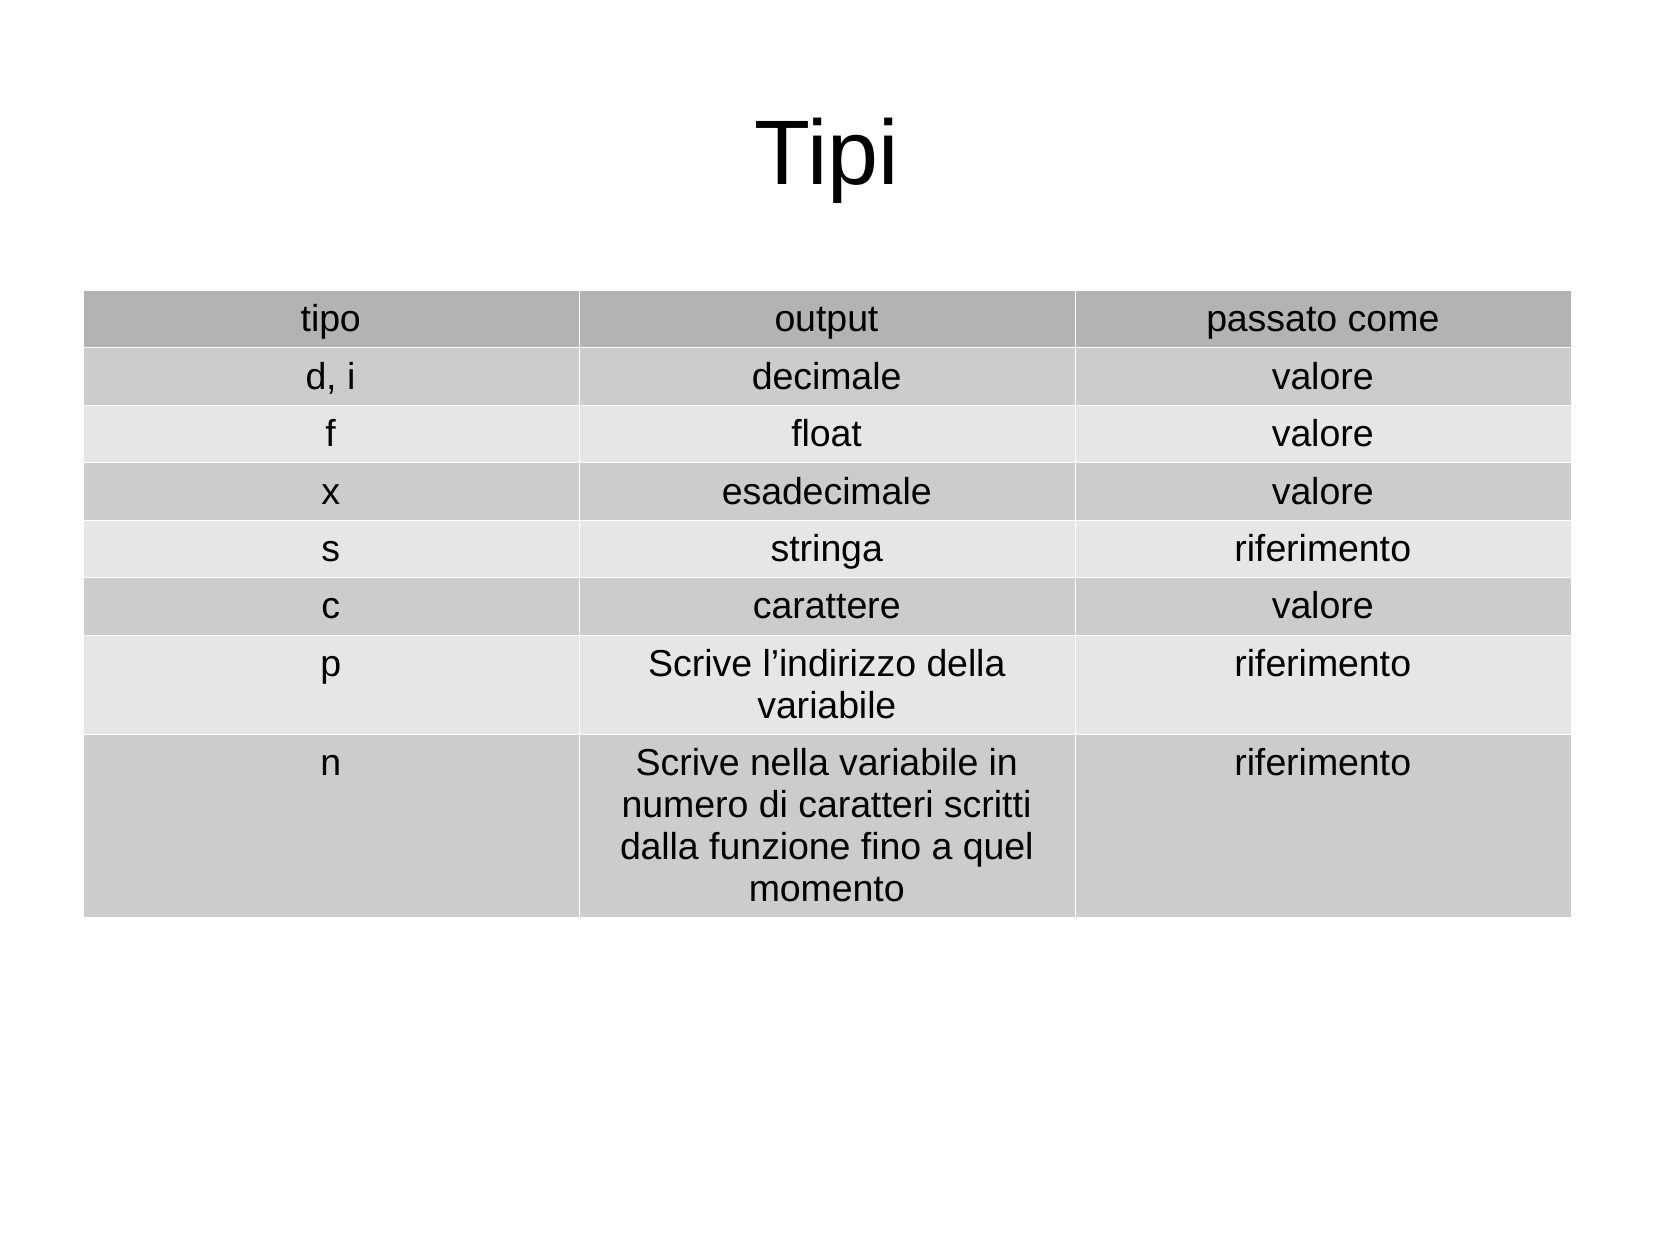

# Tipi
| tipo | output | passato come |
| --- | --- | --- |
| d, i | decimale | valore |
| f | float | valore |
| x | esadecimale | valore |
| s | stringa | riferimento |
| c | carattere | valore |
| p | Scrive l’indirizzo della variabile | riferimento |
| n | Scrive nella variabile in numero di caratteri scritti dalla funzione fino a quel momento | riferimento |